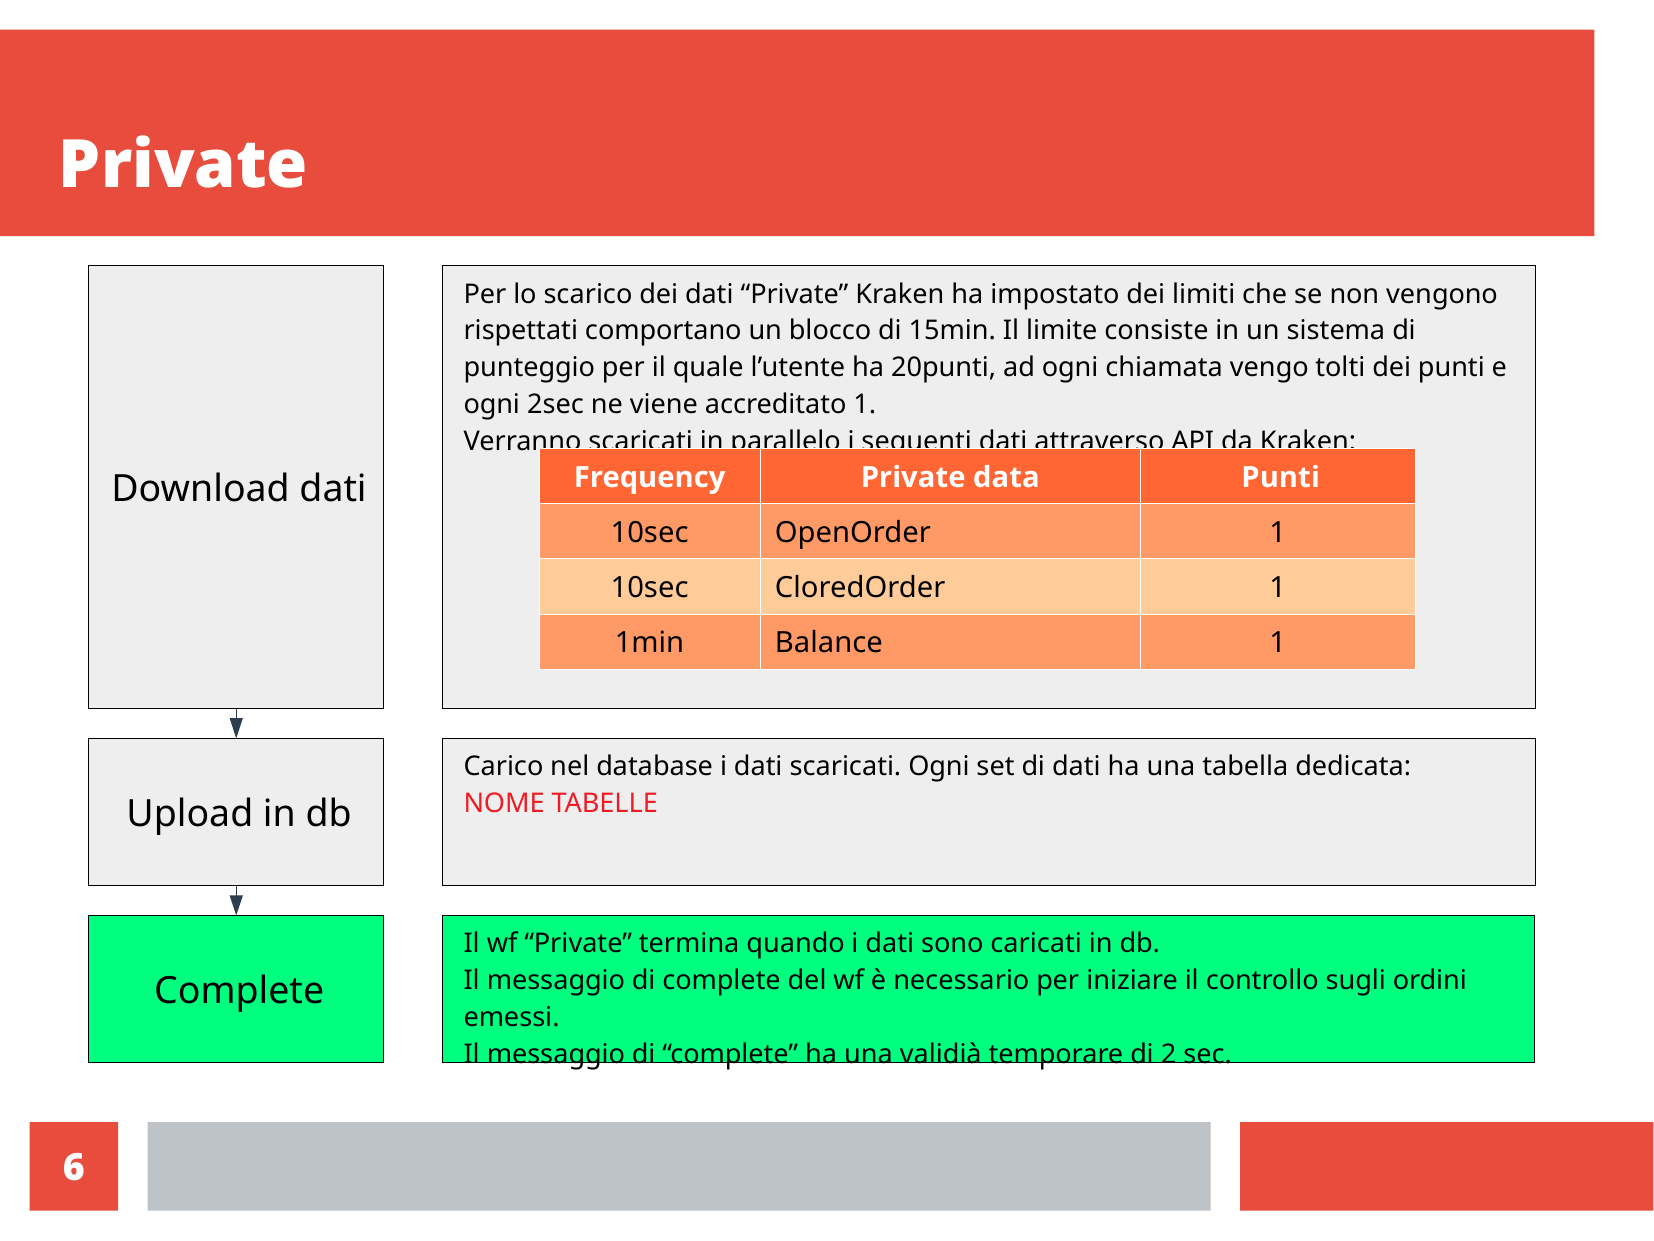

# Private
Download dati
Per lo scarico dei dati “Private” Kraken ha impostato dei limiti che se non vengono rispettati comportano un blocco di 15min. Il limite consiste in un sistema di punteggio per il quale l’utente ha 20punti, ad ogni chiamata vengo tolti dei punti e ogni 2sec ne viene accreditato 1.
Verranno scaricati in parallelo i seguenti dati attraverso API da Kraken:
| Punti | Private data | Frequency |
| --- | --- | --- |
| 1 | OpenOrder | 10sec |
| 1 | CloredOrder | 10sec |
| 1 | Balance | 1min |
Upload in db
Carico nel database i dati scaricati. Ogni set di dati ha una tabella dedicata:
NOME TABELLE
Complete
Il wf “Private” termina quando i dati sono caricati in db.
Il messaggio di complete del wf è necessario per iniziare il controllo sugli ordini emessi.
Il messaggio di “complete” ha una validià temporare di 2 sec.
6